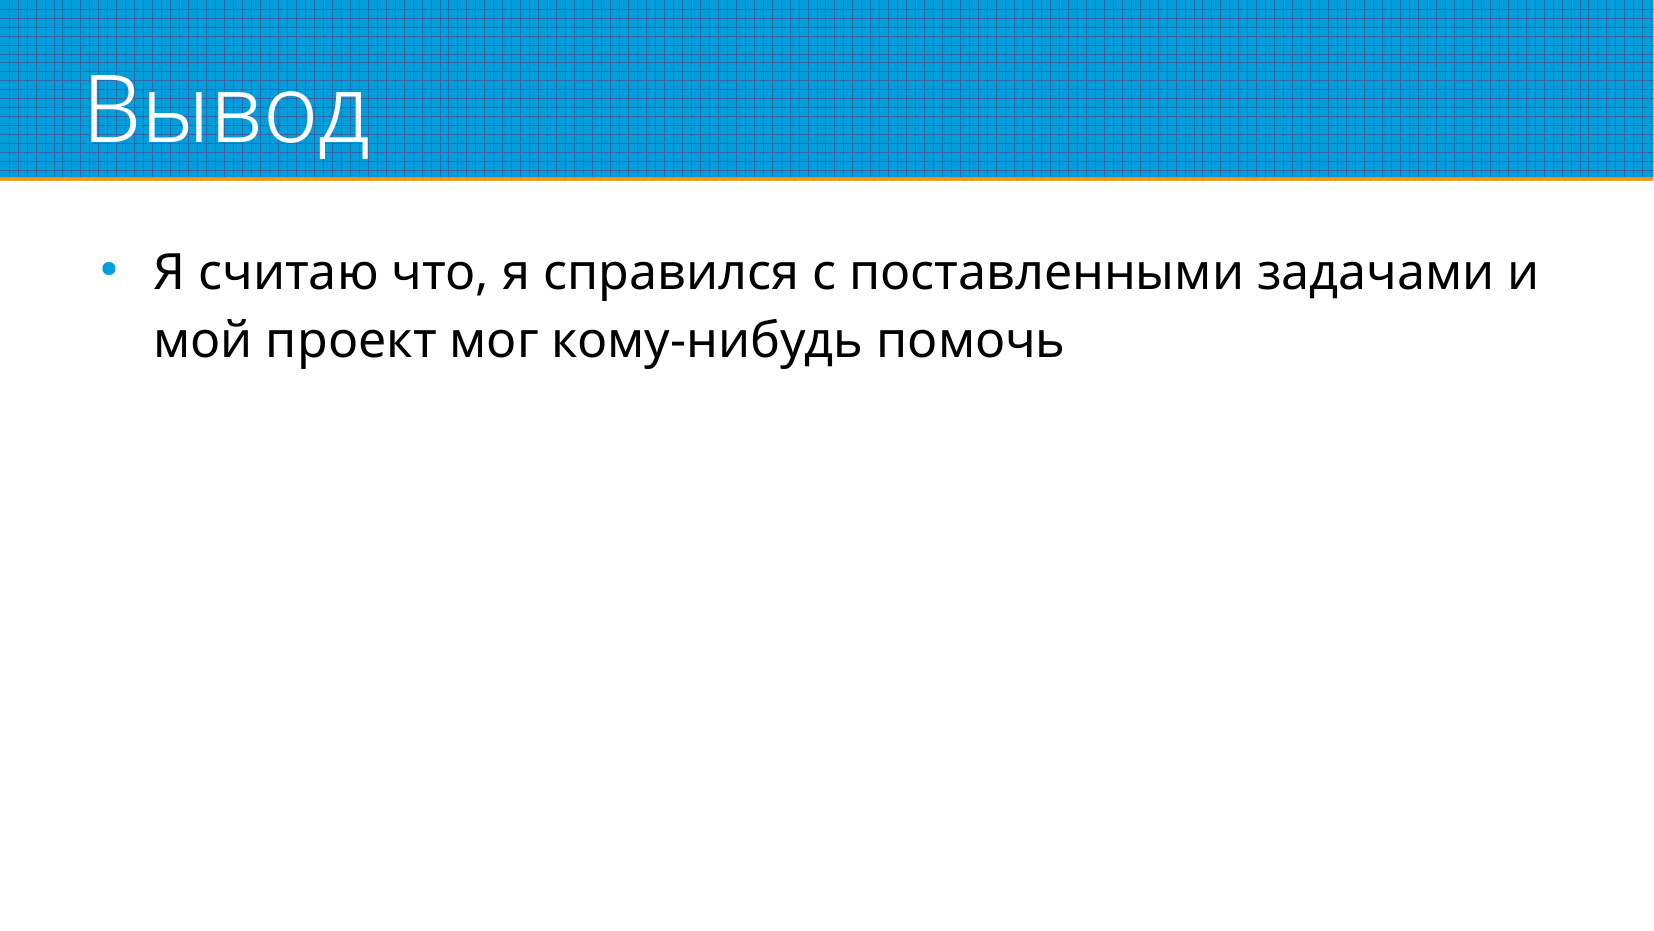

# Вывод
Я считаю что, я справился с поставленными задачами и мой проект мог кому-нибудь помочь